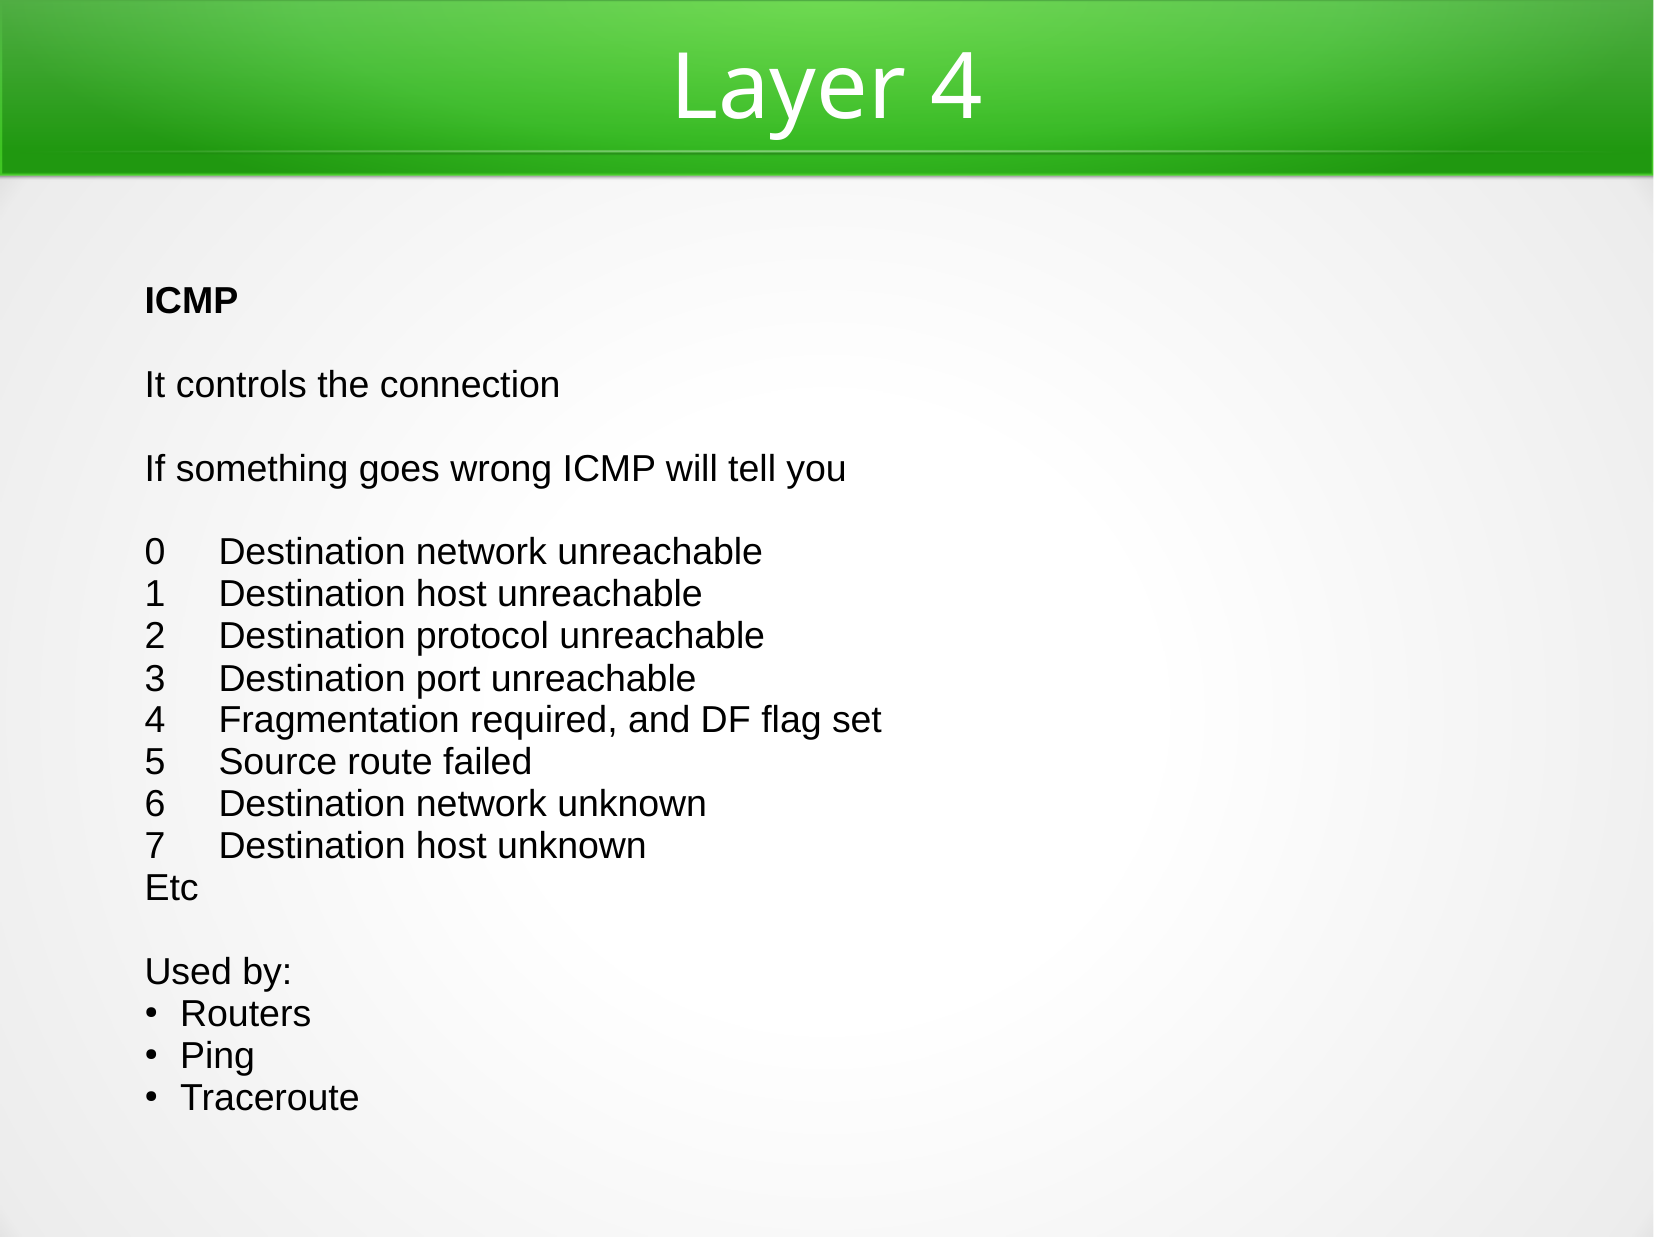

# Layer 4
ICMP
It controls the connection
If something goes wrong ICMP will tell you
0 	Destination network unreachable
1 	Destination host unreachable
2 	Destination protocol unreachable
3 	Destination port unreachable
4 	Fragmentation required, and DF flag set
5 	Source route failed
6 	Destination network unknown
7 	Destination host unknown
Etc
Used by:
Routers
Ping
Traceroute